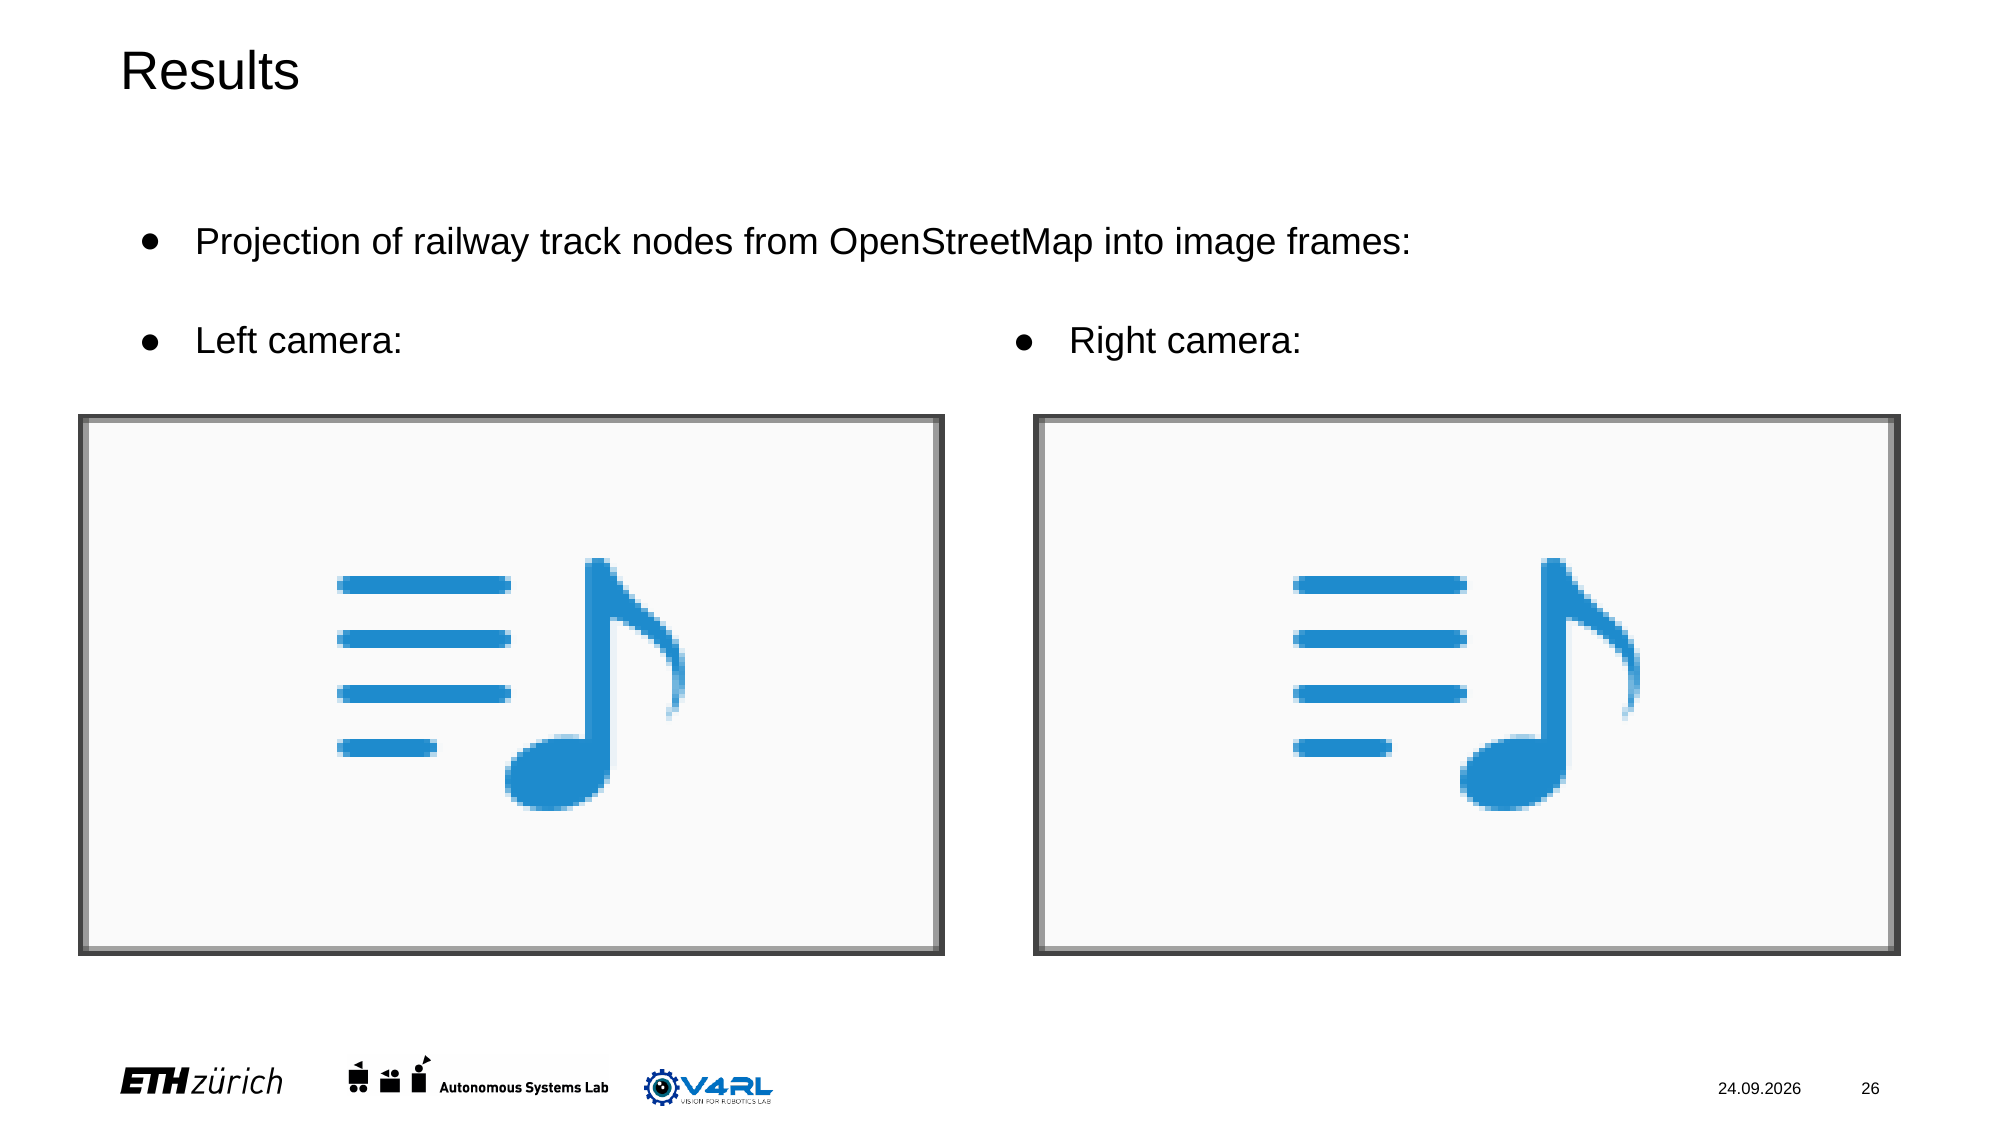

# Results
Projection of railway track nodes from OpenStreetMap into image frames:
Left camera:
Right camera: